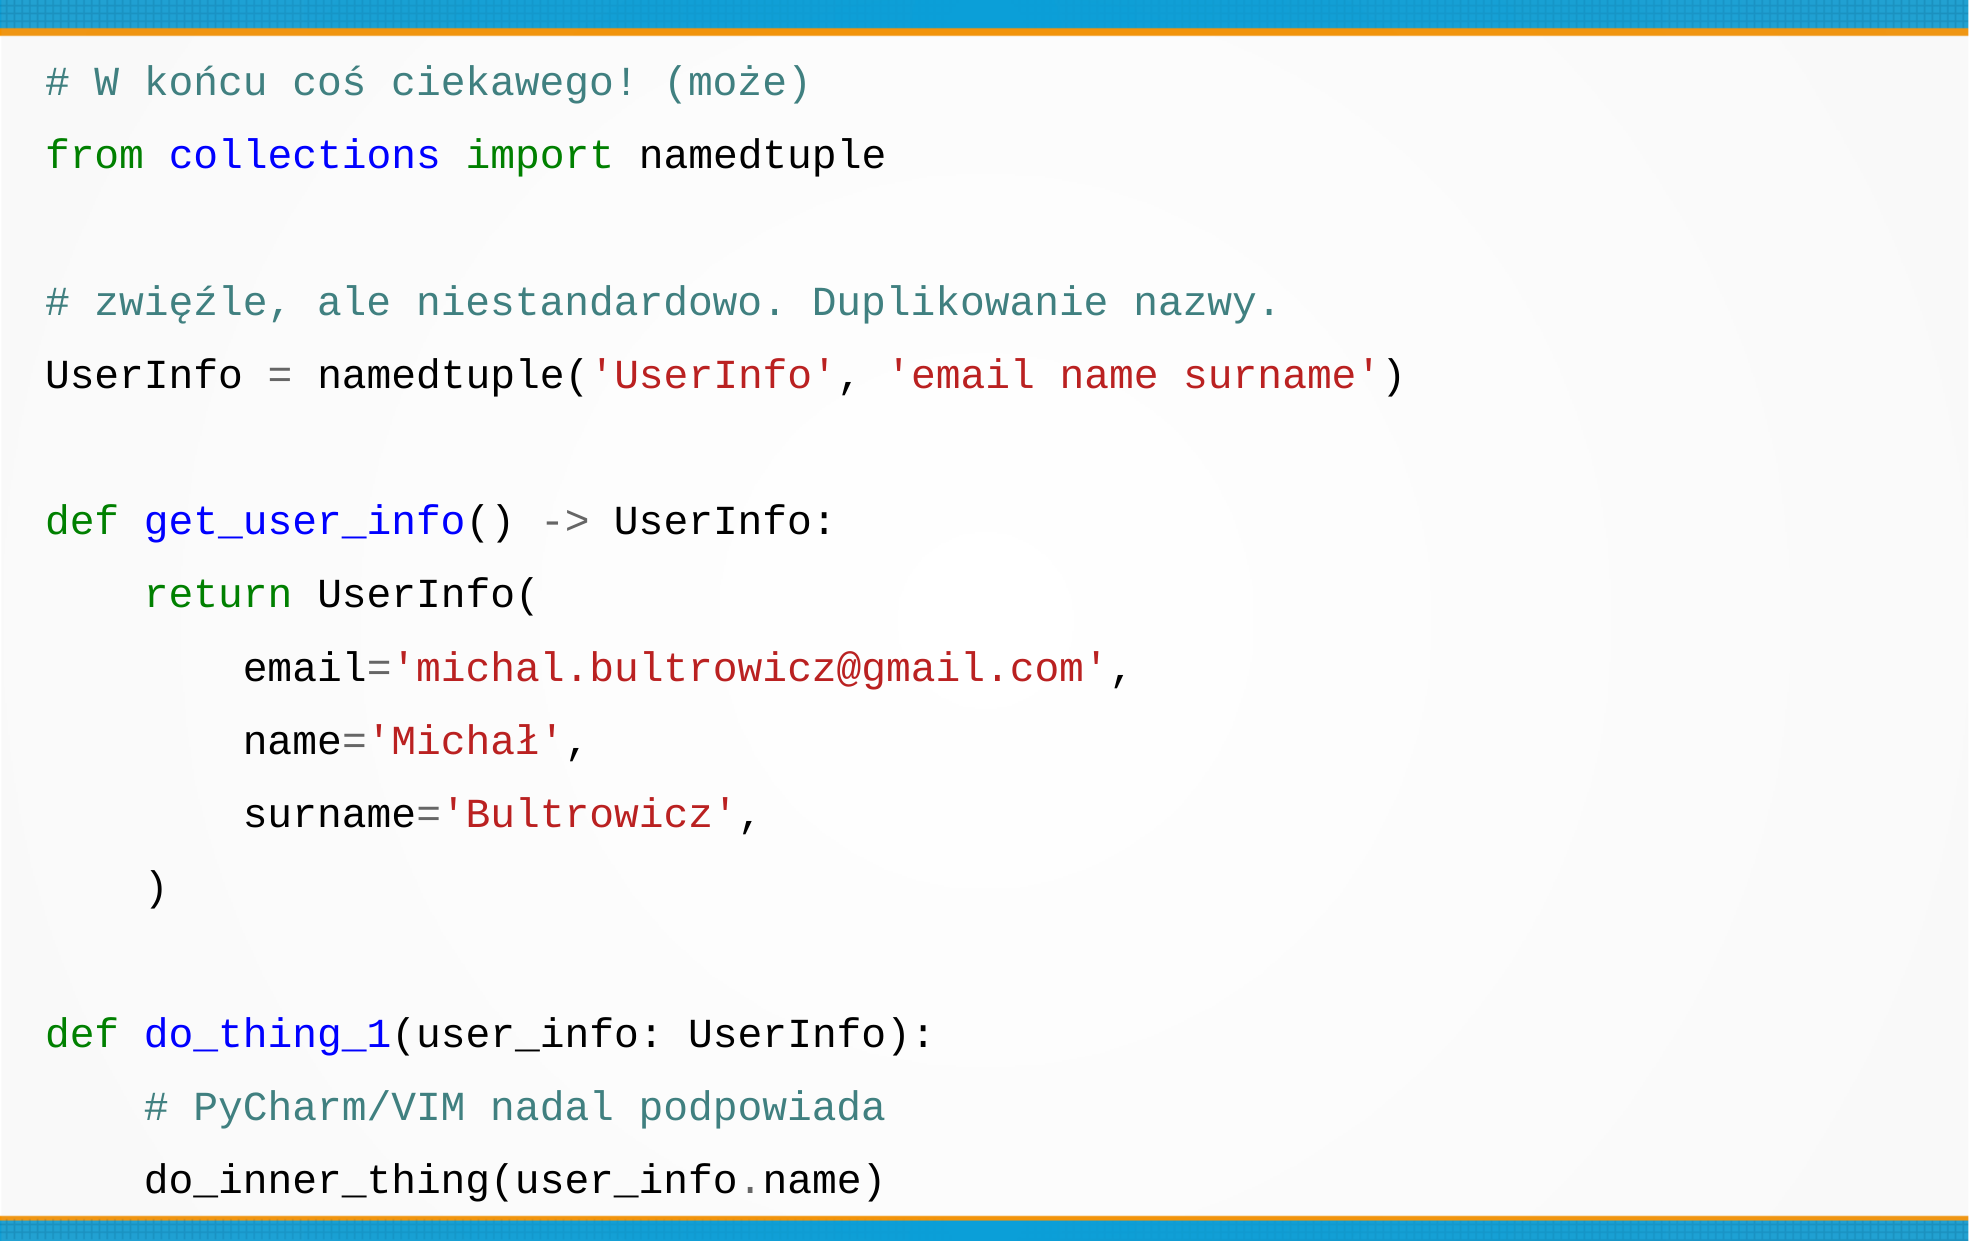

# # W końcu coś ciekawego! (może)
from collections import namedtuple
# zwięźle, ale niestandardowo. Duplikowanie nazwy.
UserInfo = namedtuple('UserInfo', 'email name surname')
def get_user_info() -> UserInfo:
 return UserInfo(
 email='michal.bultrowicz@gmail.com',
 name='Michał',
 surname='Bultrowicz',
 )
def do_thing_1(user_info: UserInfo):
 # PyCharm/VIM nadal podpowiada
 do_inner_thing(user_info.name)